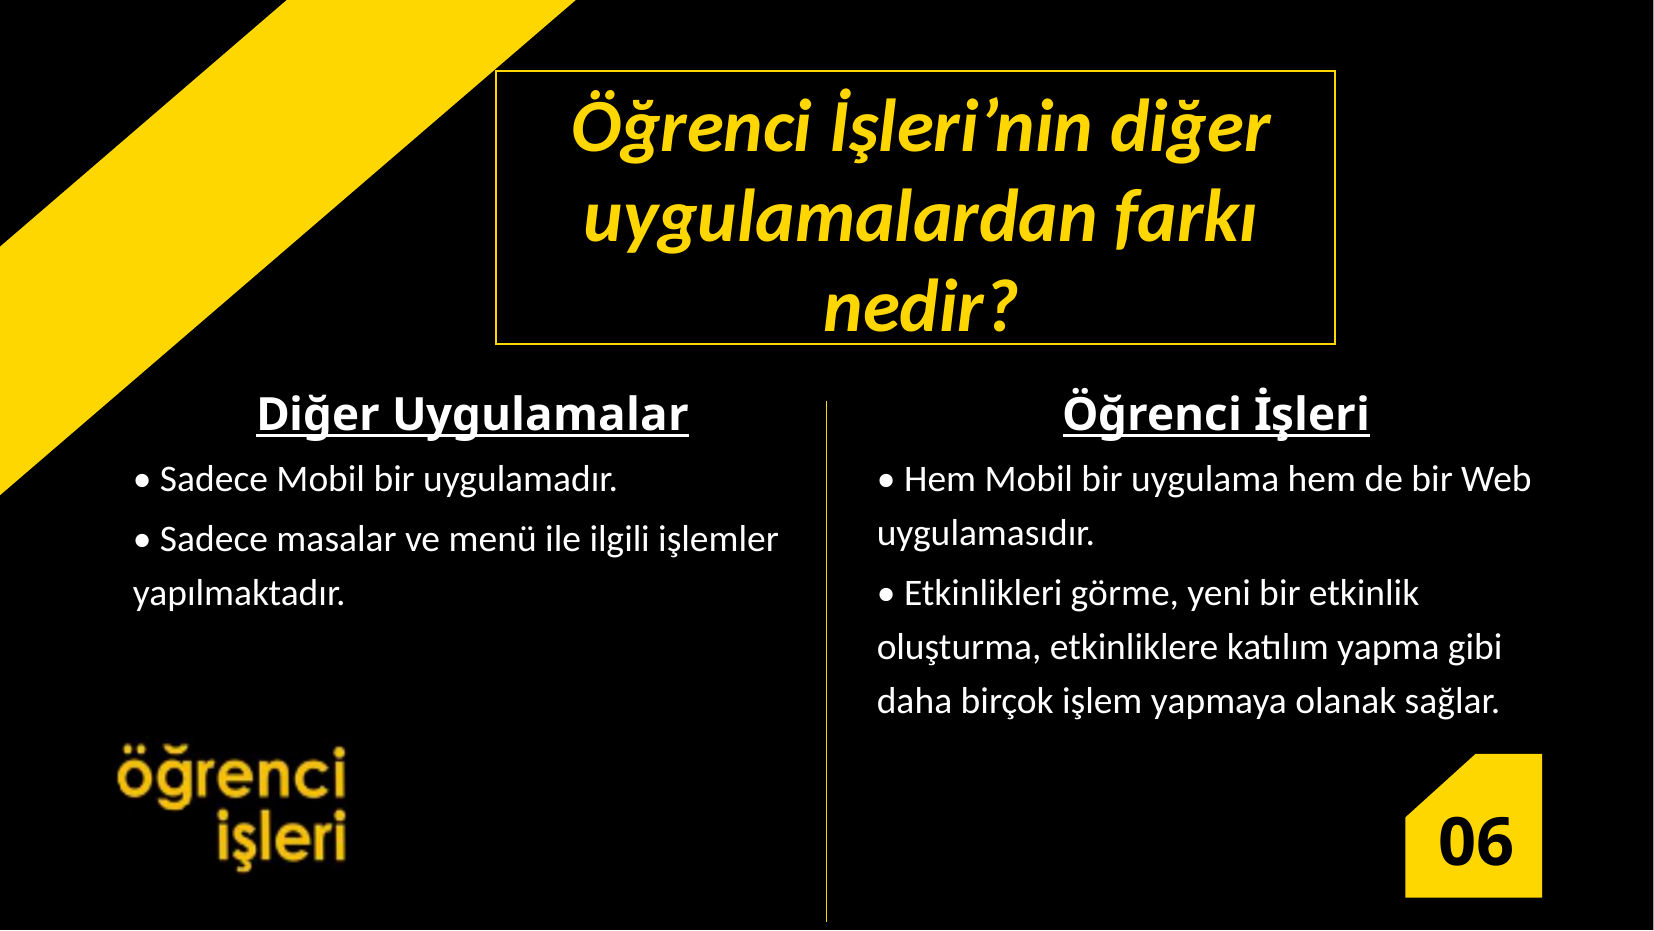

Öğrenci İşleri’nin diğer uygulamalardan farkı nedir?
Diğer Uygulamalar
• Sadece Mobil bir uygulamadır.
• Sadece masalar ve menü ile ilgili işlemler yapılmaktadır.
Öğrenci İşleri
• Hem Mobil bir uygulama hem de bir Web uygulamasıdır.
• Etkinlikleri görme, yeni bir etkinlik oluşturma, etkinliklere katılım yapma gibi daha birçok işlem yapmaya olanak sağlar.
06